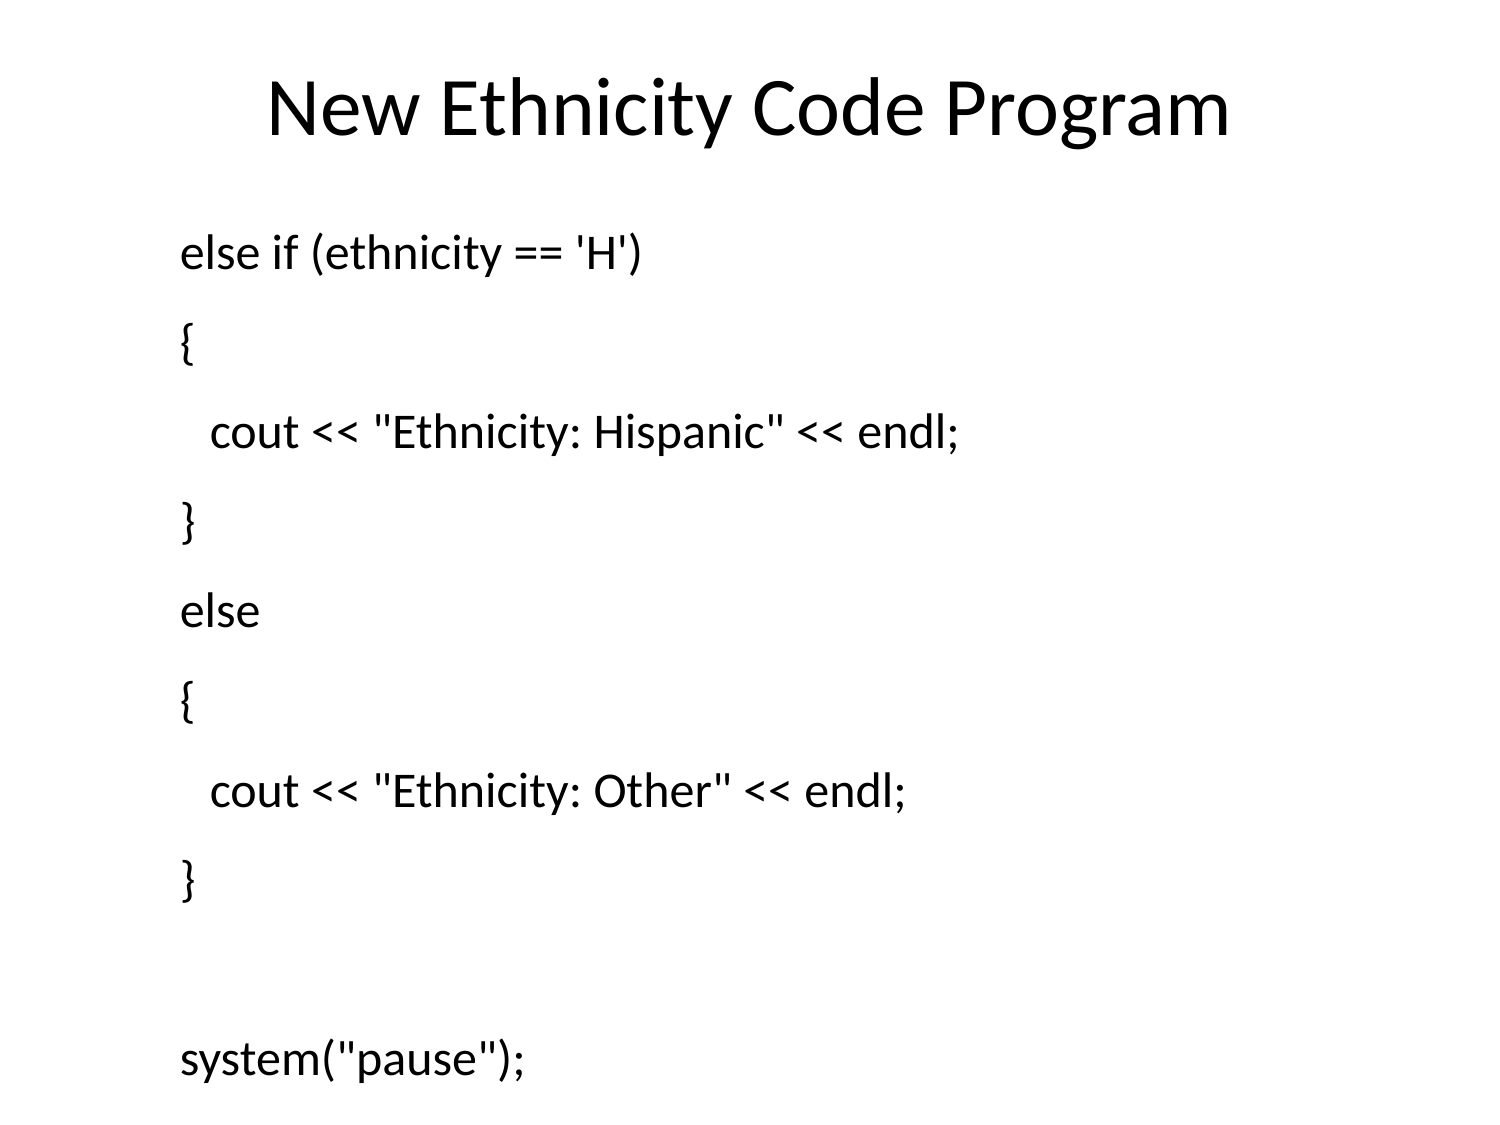

# New Ethnicity Code Program
 else if (ethnicity == 'H')
 {
	 cout << "Ethnicity: Hispanic" << endl;
 }
 else
 {
	 cout << "Ethnicity: Other" << endl;
 }
 system("pause");
 return 0;
}